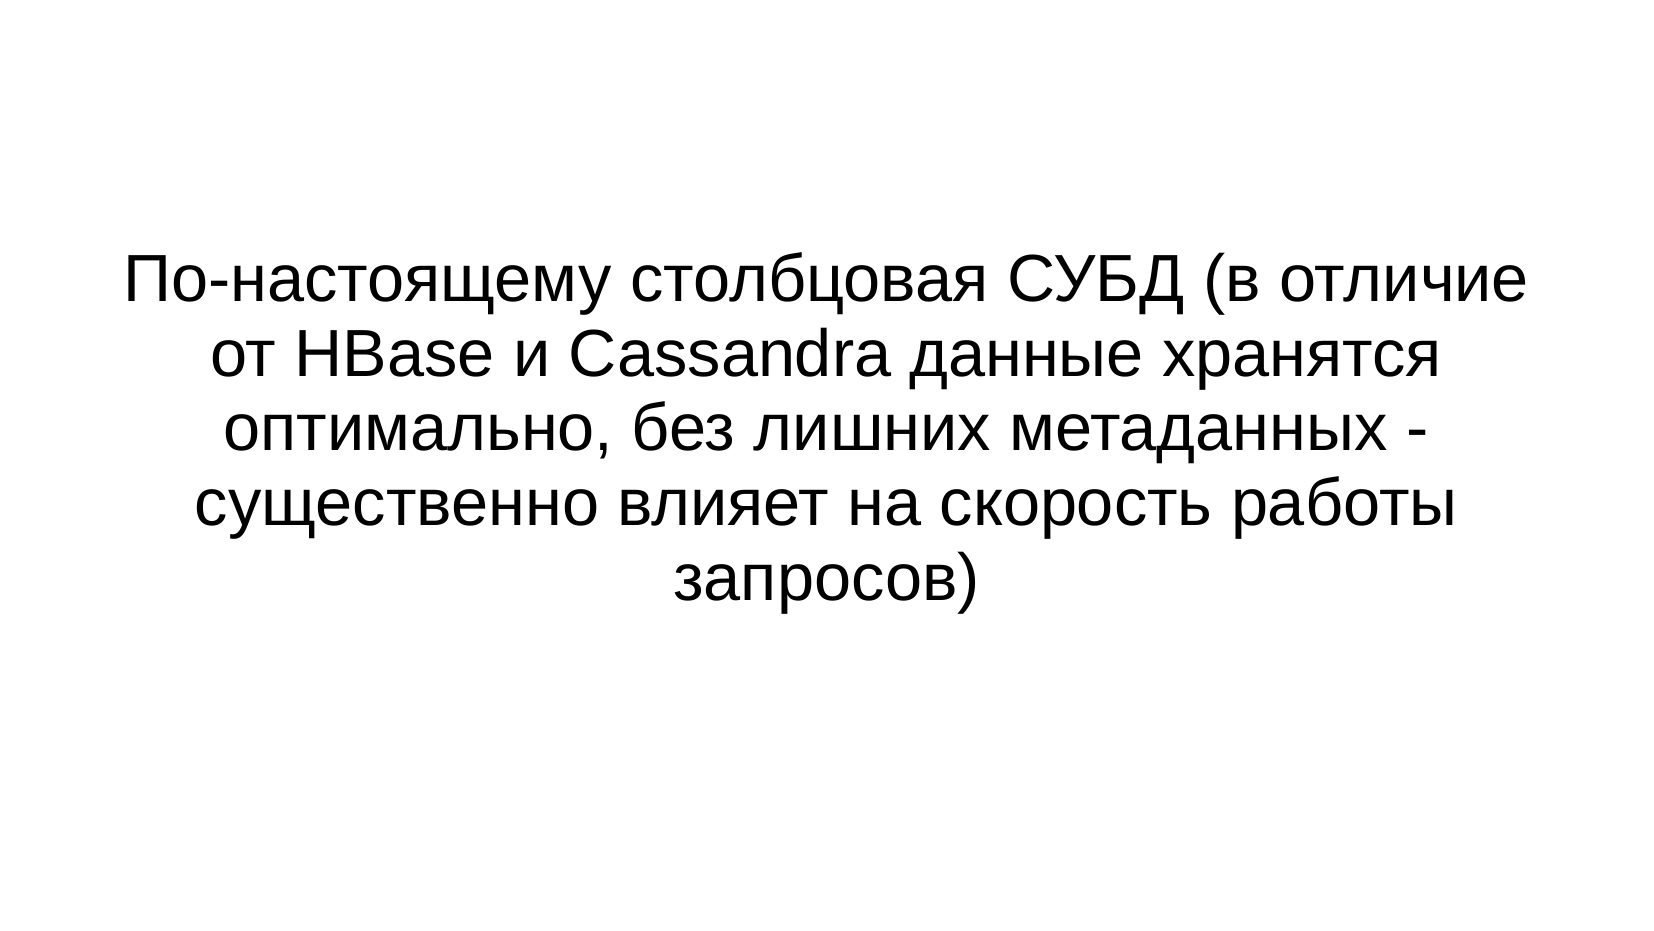

# По-настоящему столбцовая СУБД (в отличие от HBase и Cassandra данные хранятся оптимально, без лишних метаданных - существенно влияет на скорость работы запросов)